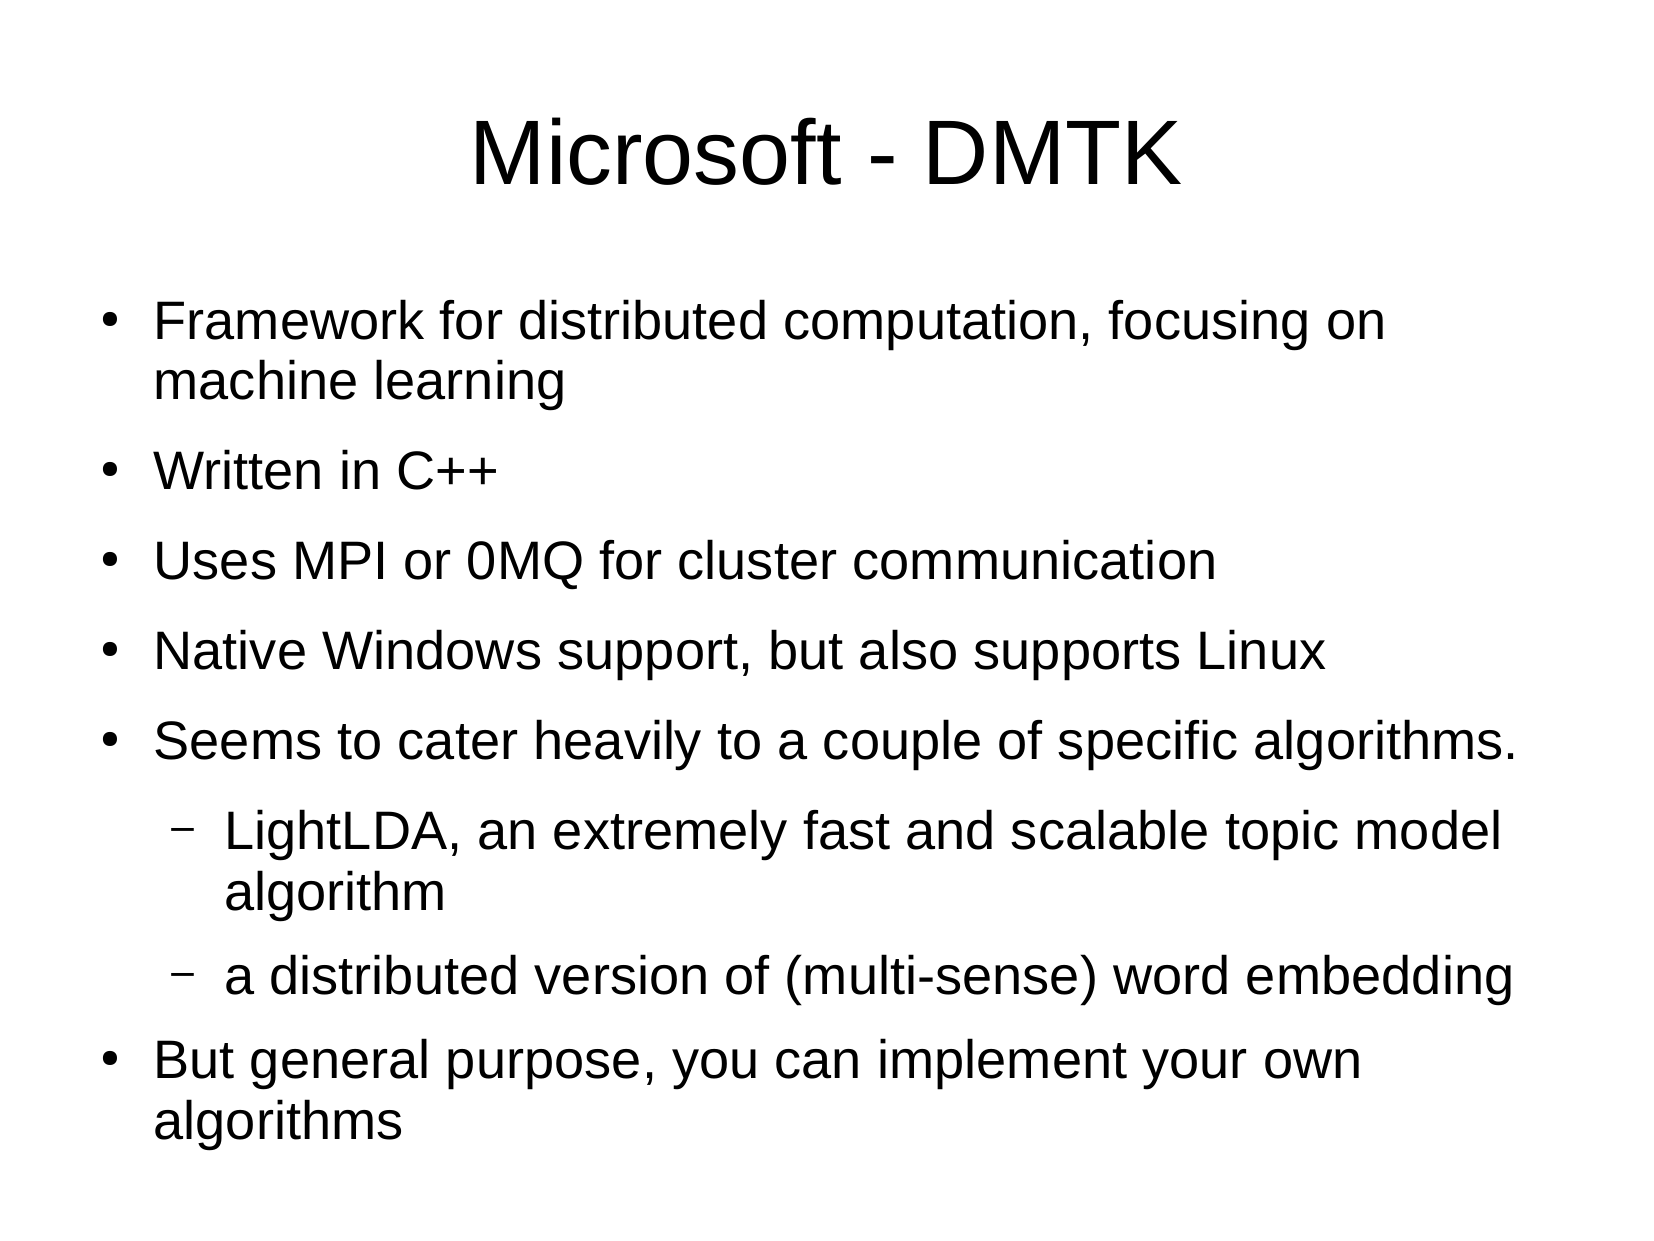

# Microsoft - DMTK
Framework for distributed computation, focusing on machine learning
Written in C++
Uses MPI or 0MQ for cluster communication
Native Windows support, but also supports Linux
Seems to cater heavily to a couple of specific algorithms.
LightLDA, an extremely fast and scalable topic model algorithm
a distributed version of (multi-sense) word embedding
But general purpose, you can implement your own algorithms